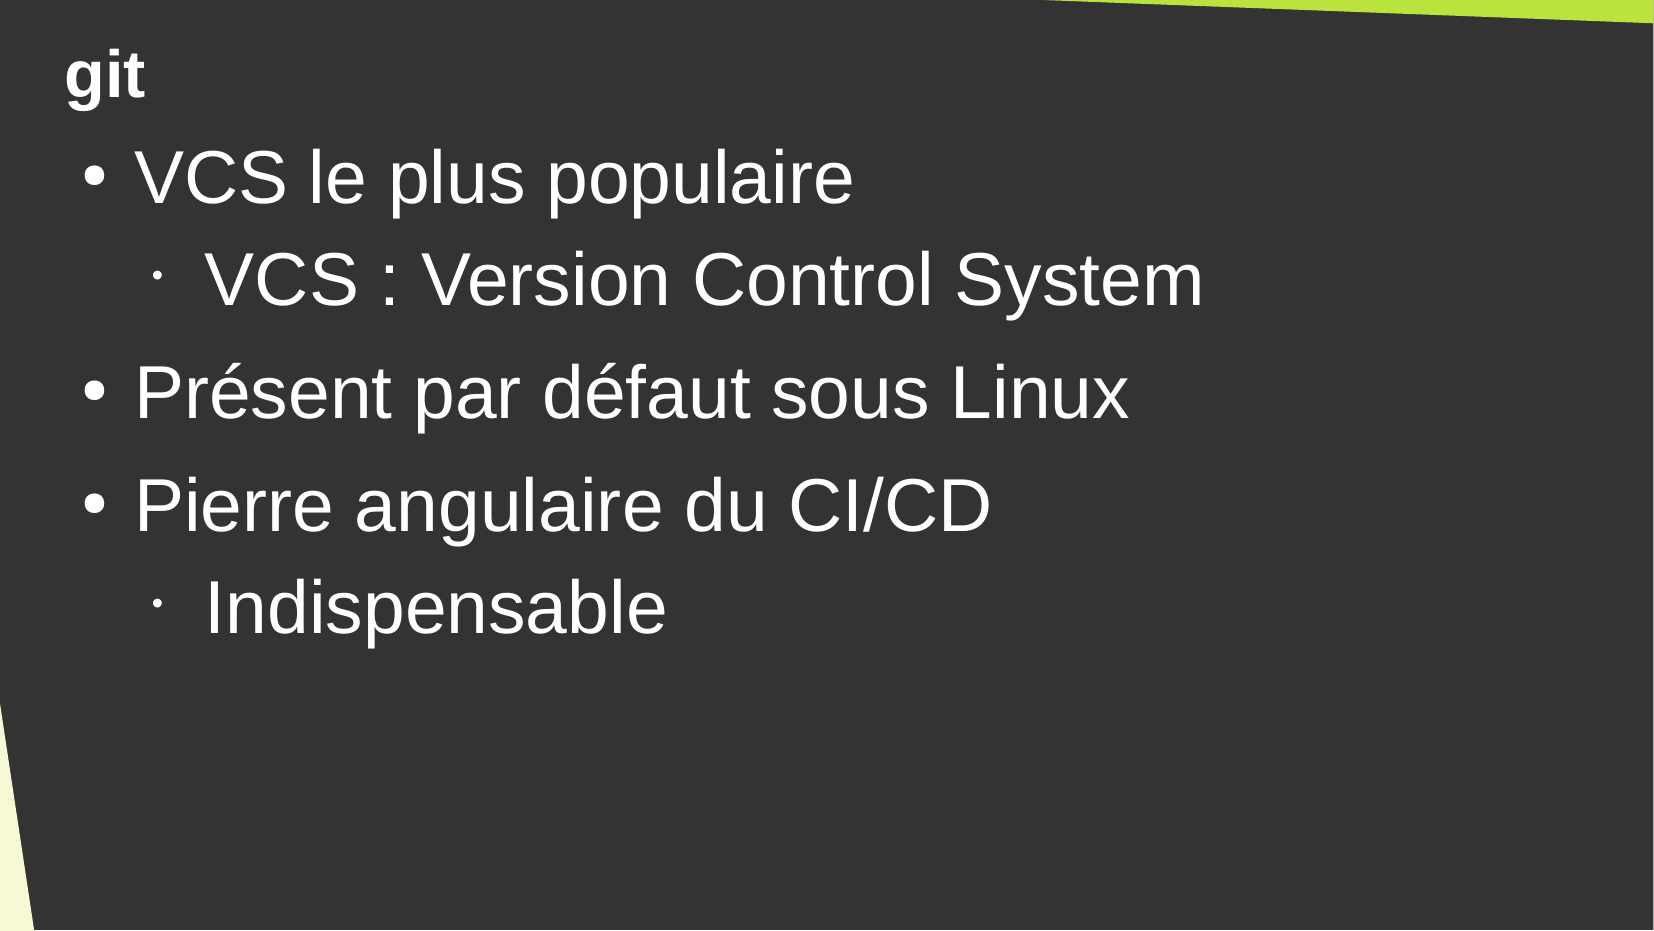

# git
VCS le plus populaire
VCS : Version Control System
Présent par défaut sous Linux
Pierre angulaire du CI/CD
Indispensable